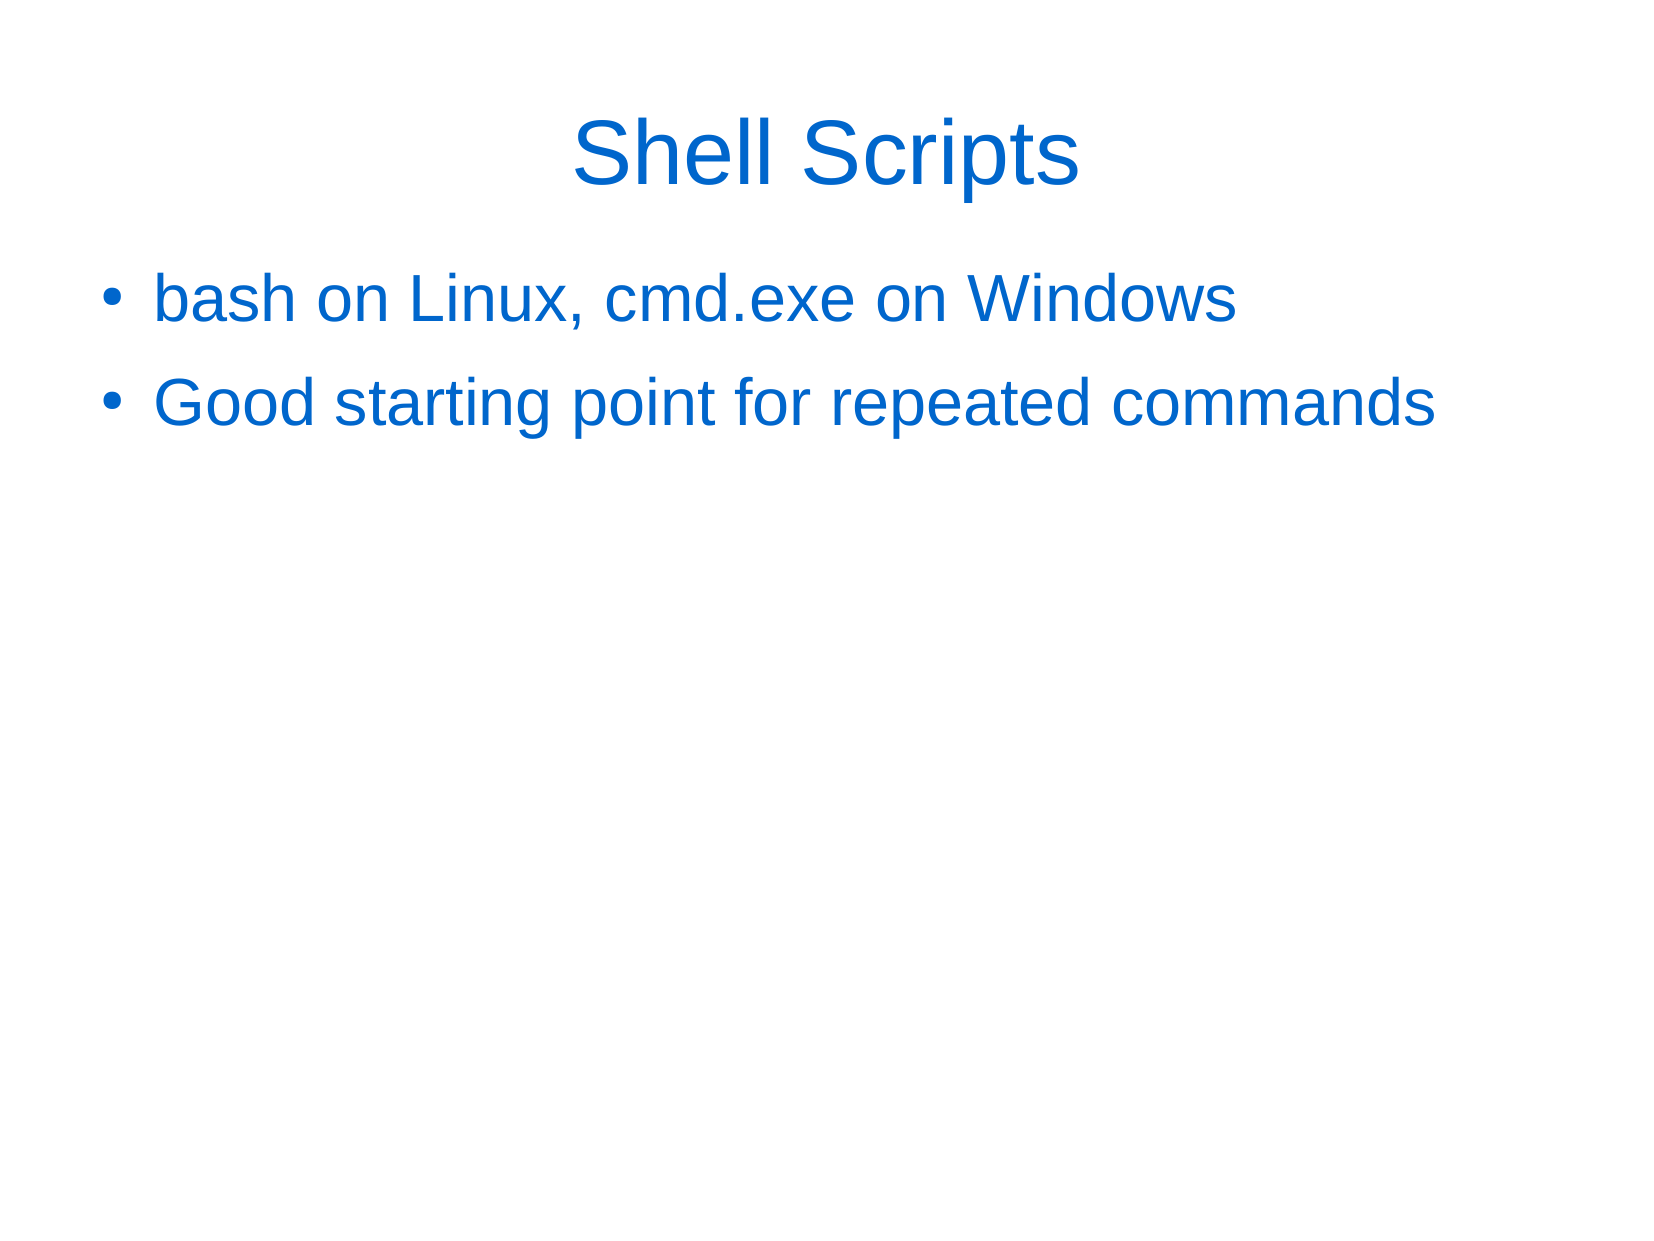

# Shell Scripts
bash on Linux, cmd.exe on Windows
Good starting point for repeated commands